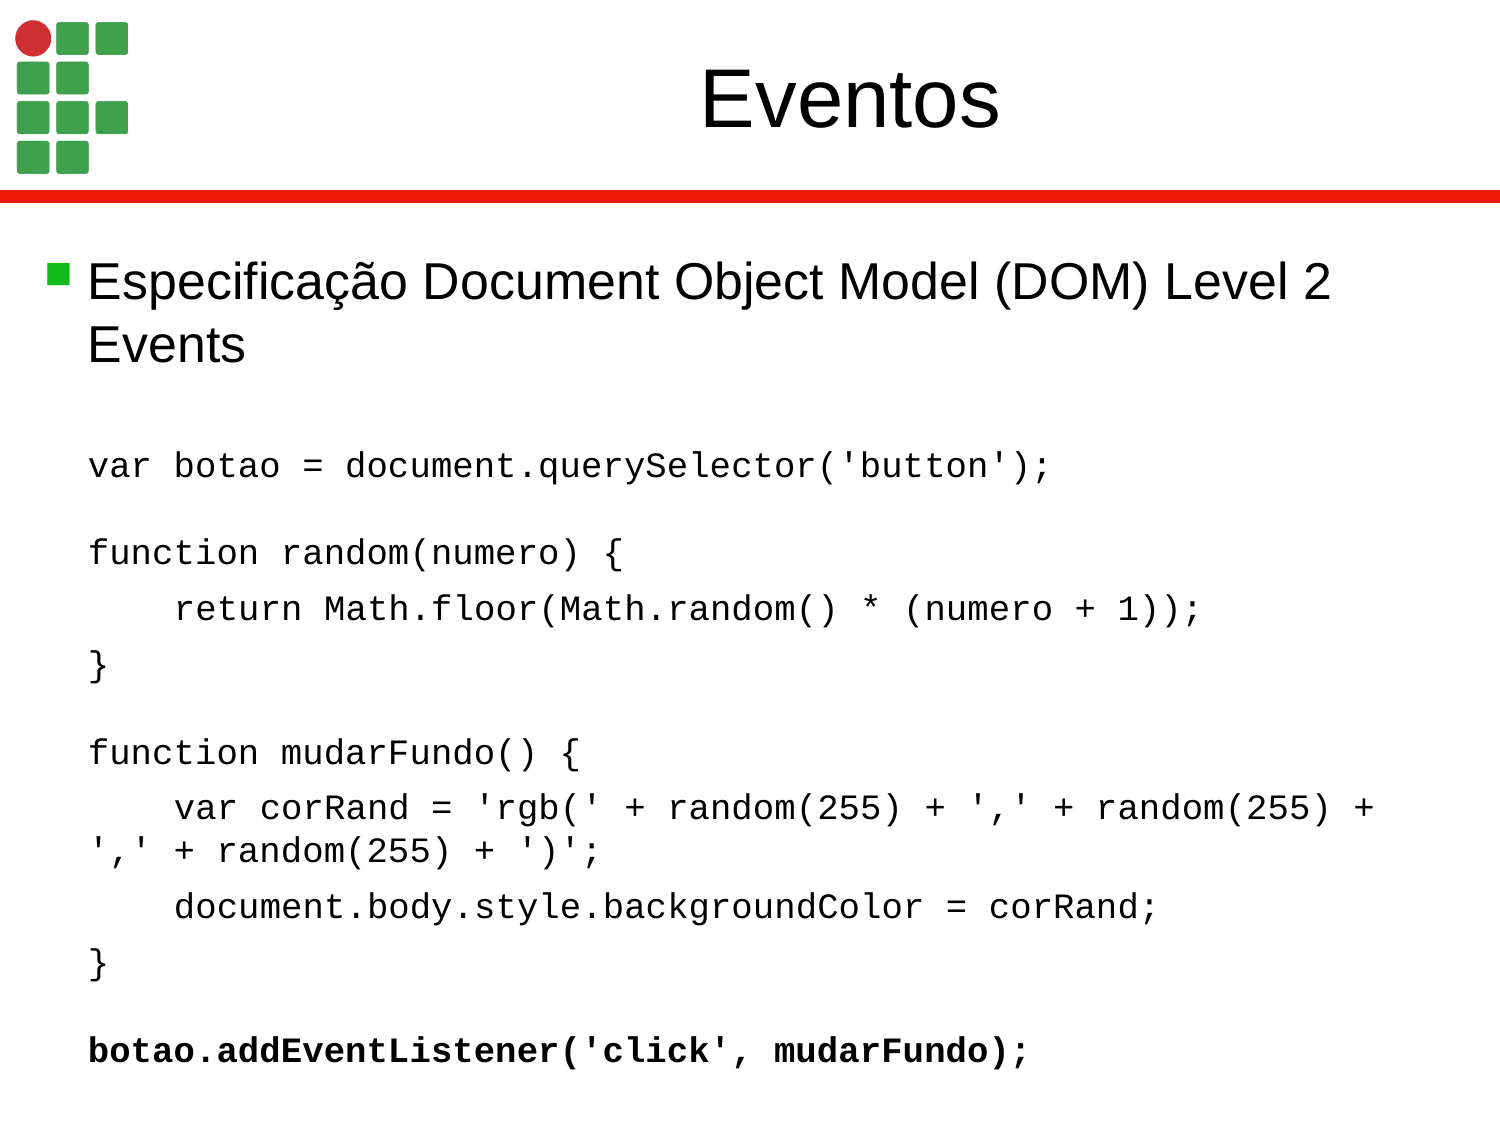

# Eventos
Especificação Document Object Model (DOM) Level 2 Events
var botao = document.querySelector('button');
function random(numero) {
 return Math.floor(Math.random() * (numero + 1));
}
function mudarFundo() {
 var corRand = 'rgb(' + random(255) + ',' + random(255) + ',' + random(255) + ')';
 document.body.style.backgroundColor = corRand;
}
botao.addEventListener('click', mudarFundo);